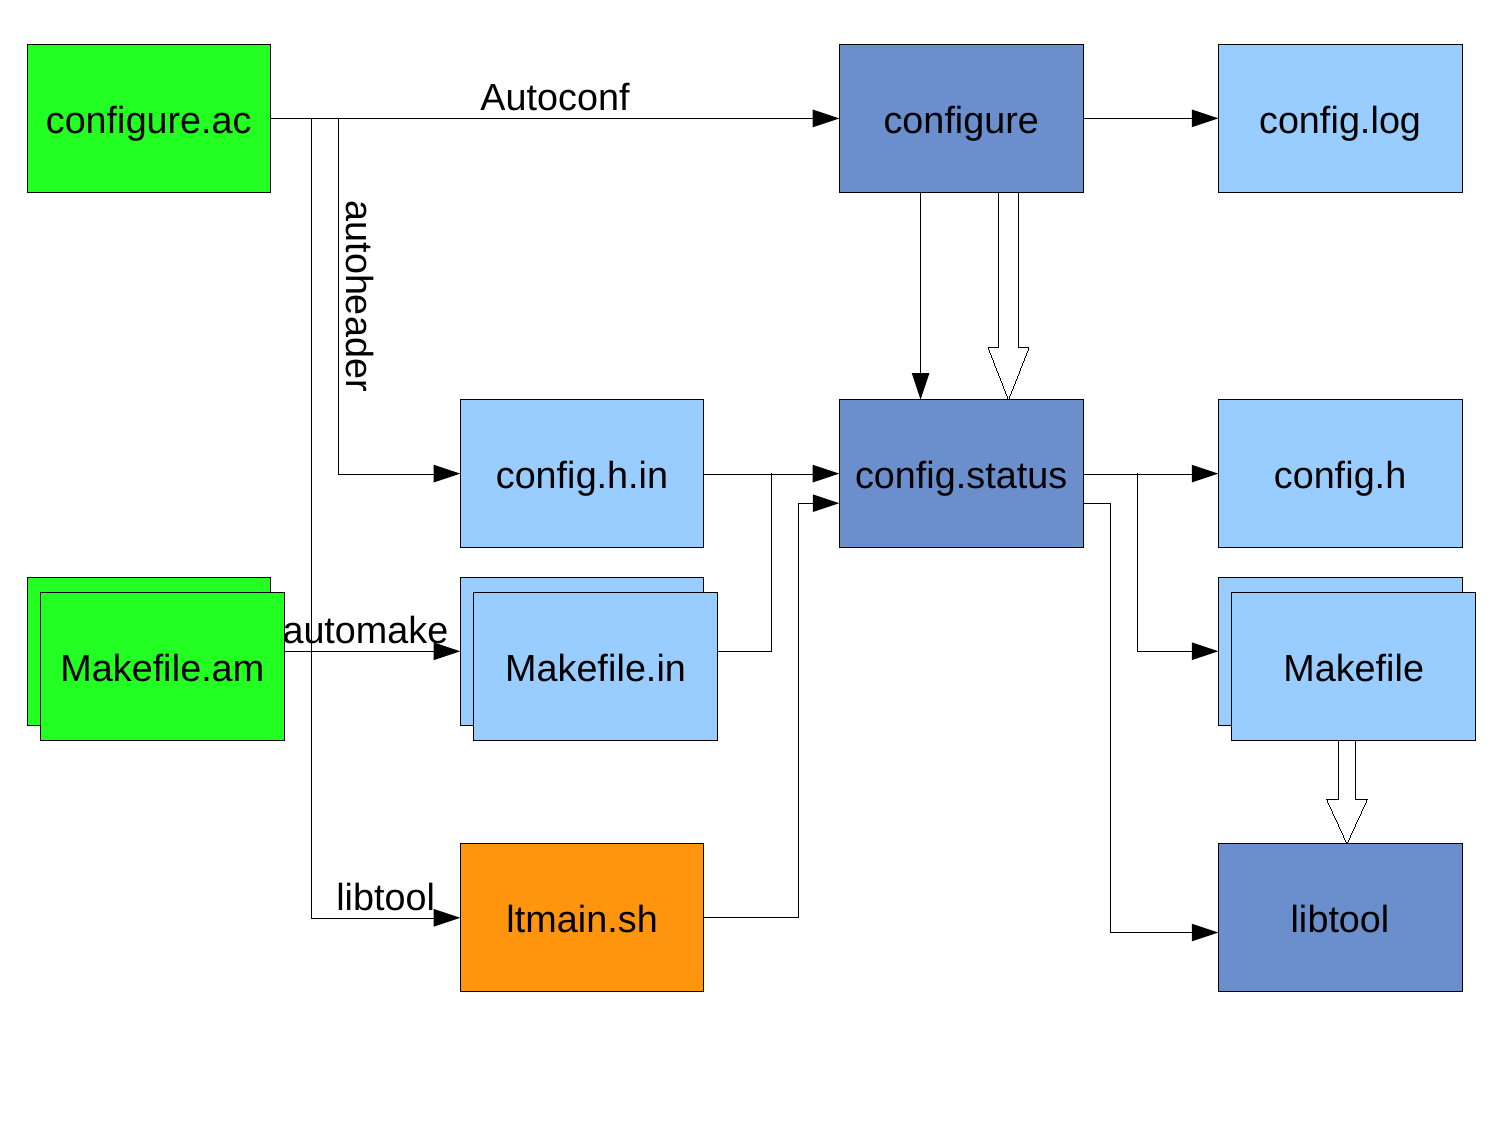

configure.ac
configure
config.log
Autoconf
autoheader
config.h.in
config.status
config.h
Makefile.am
Makefile.in
Makefile
Makefile.am
Makefile.in
Makefile
automake
ltmain.sh
libtool
libtool